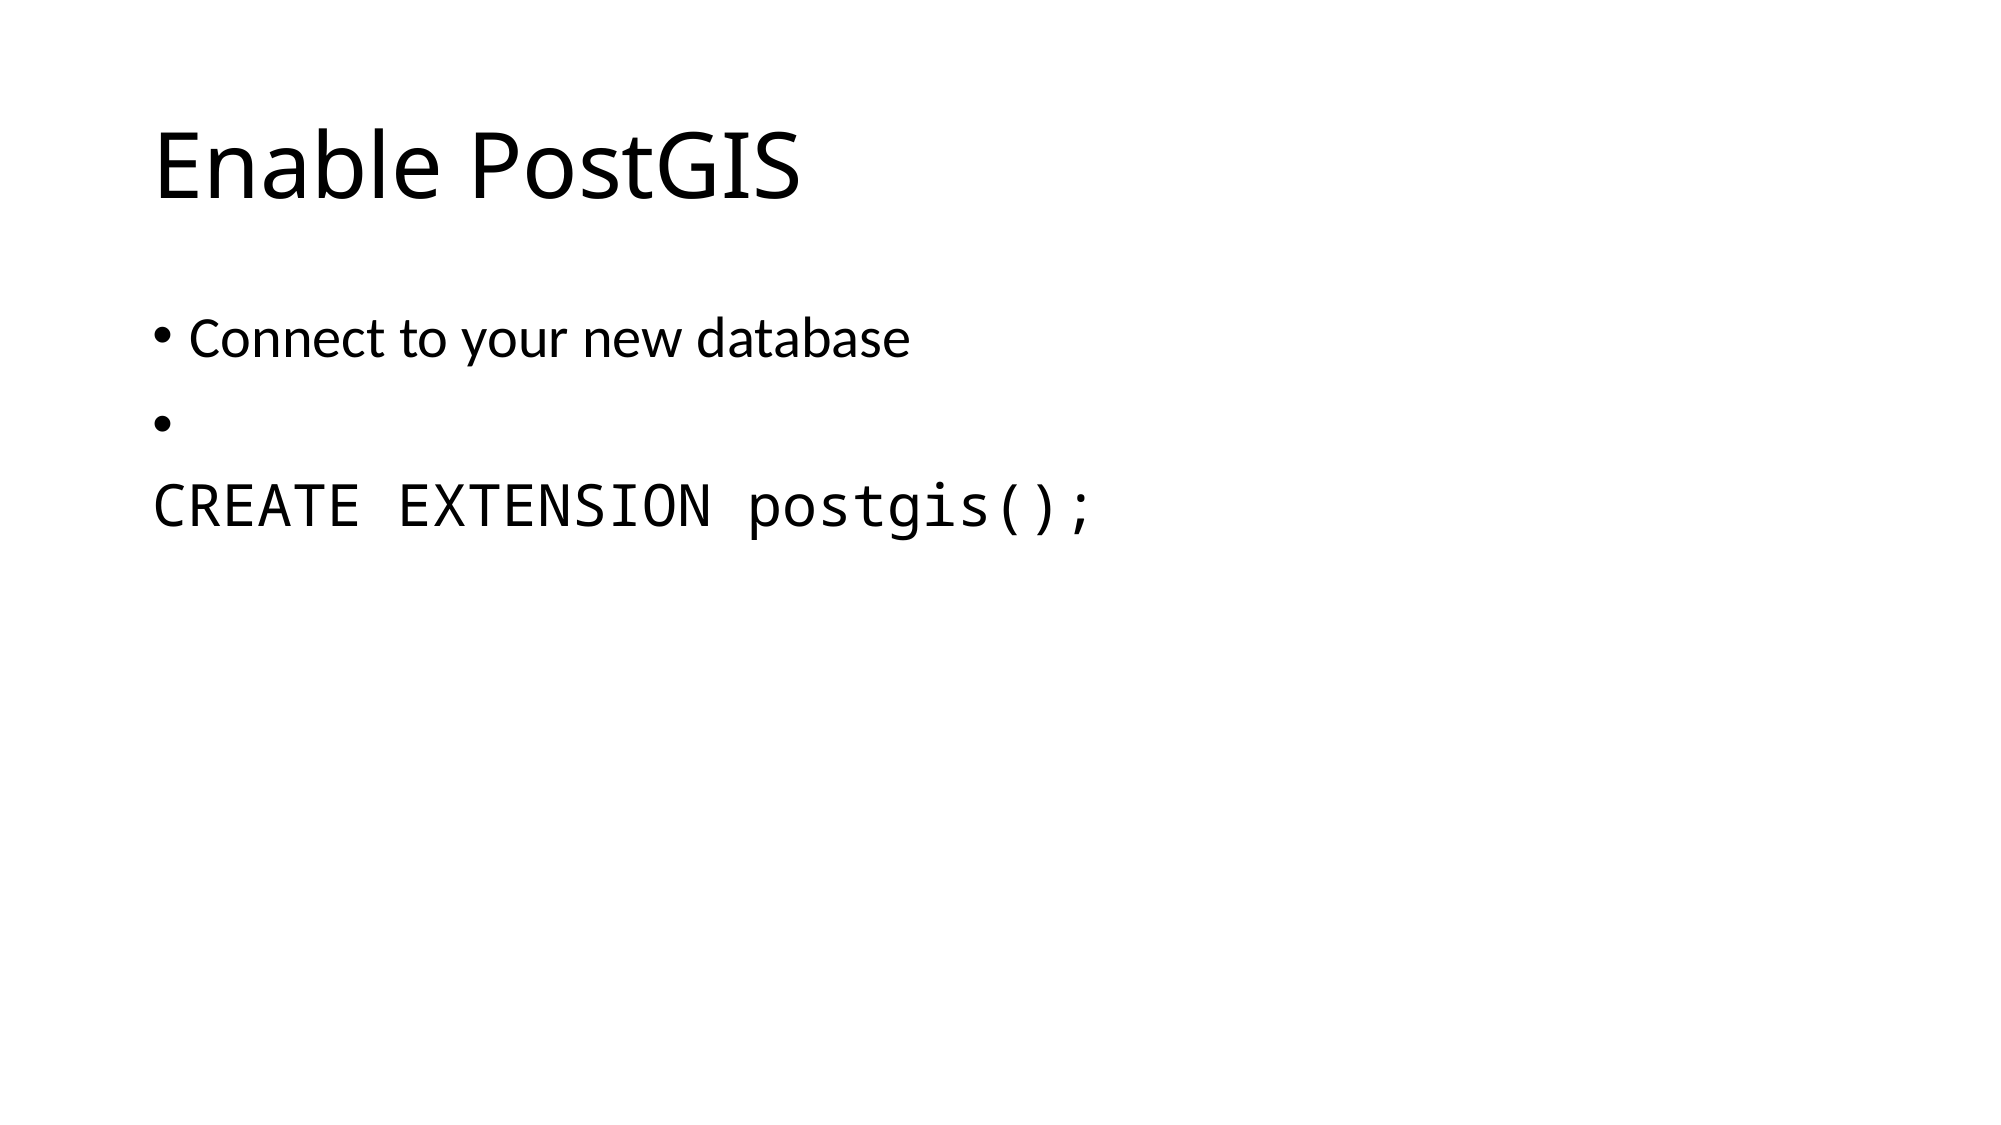

# Enable PostGIS
Connect to your new database
CREATE EXTENSION postgis();